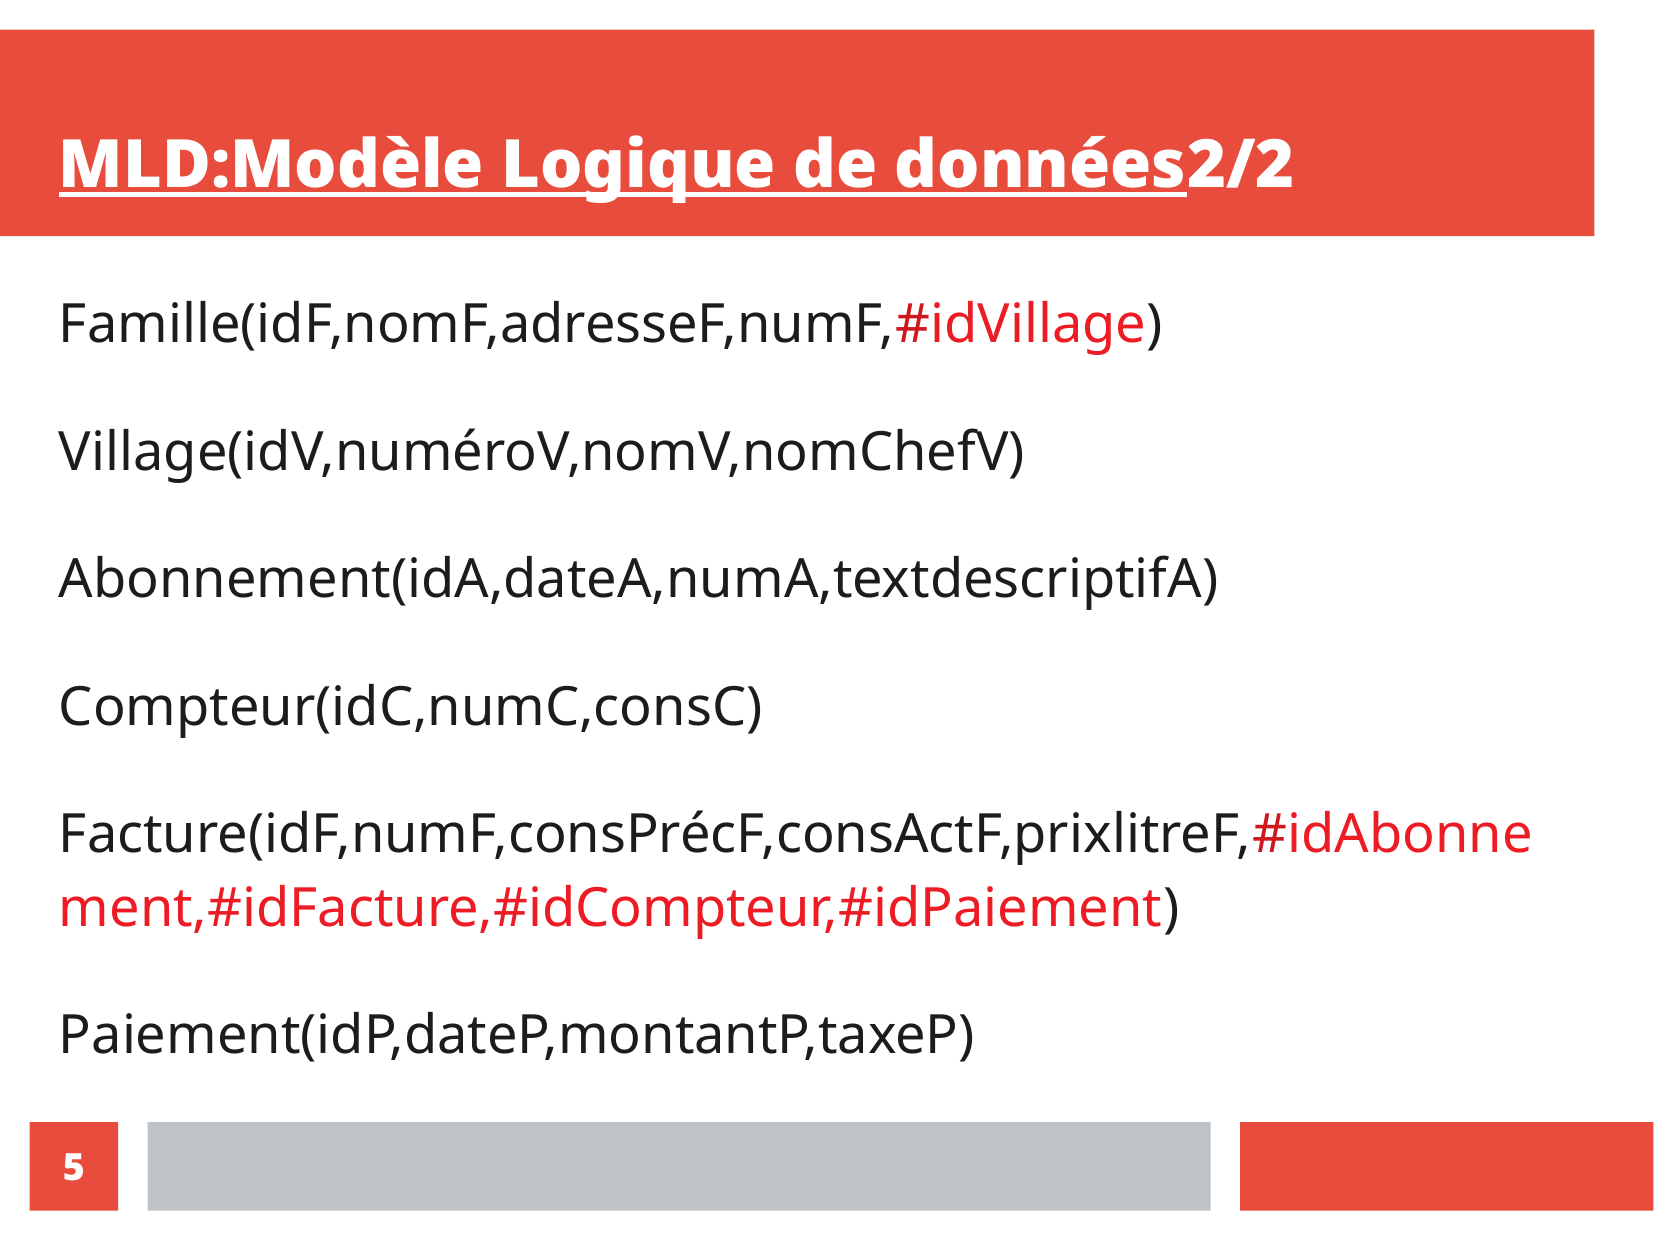

# MLD:Modèle Logique de données2/2
Famille(idF,nomF,adresseF,numF,#idVillage)
Village(idV,numéroV,nomV,nomChefV)
Abonnement(idA,dateA,numA,textdescriptifA)
Compteur(idC,numC,consC)
Facture(idF,numF,consPrécF,consActF,prixlitreF,#idAbonnement,#idFacture,#idCompteur,#idPaiement)
Paiement(idP,dateP,montantP,taxeP)
5